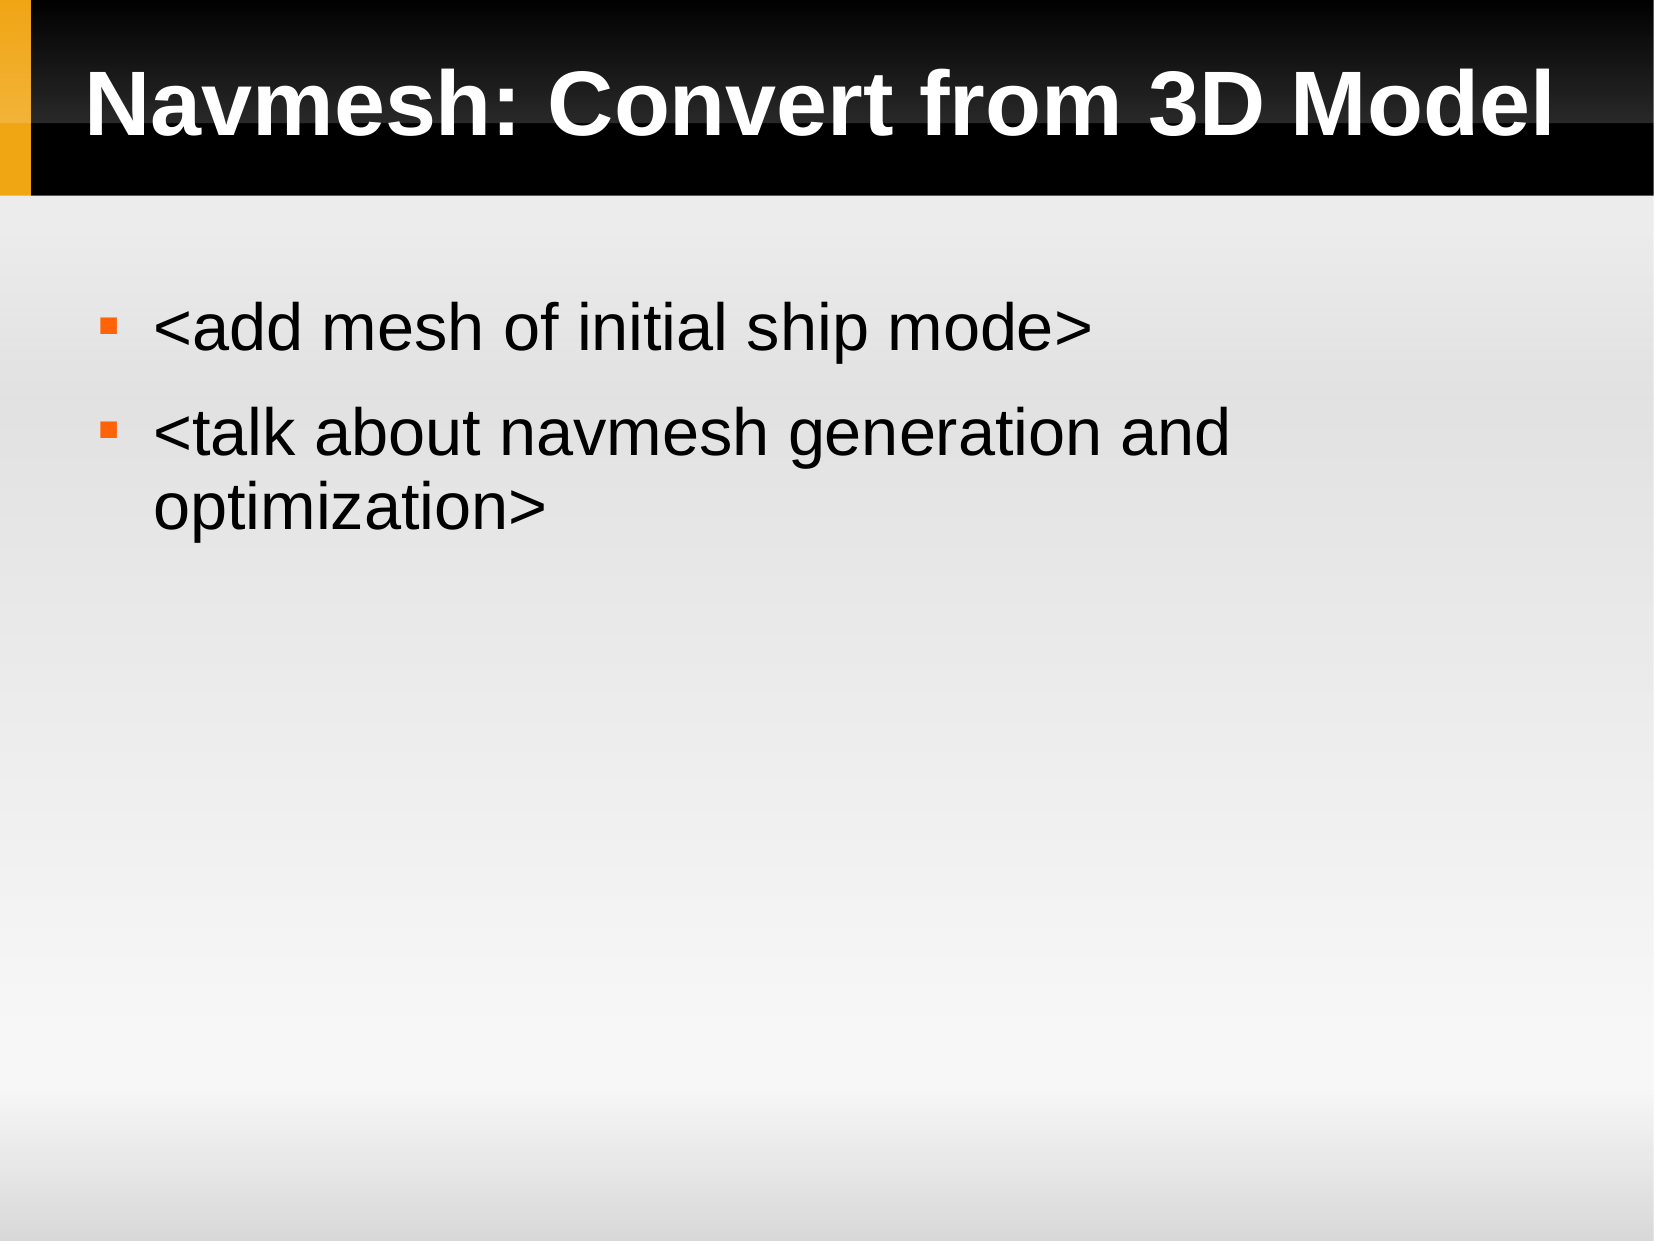

# Navmesh: Convert from 3D Model
<add mesh of initial ship mode>
<talk about navmesh generation and optimization>